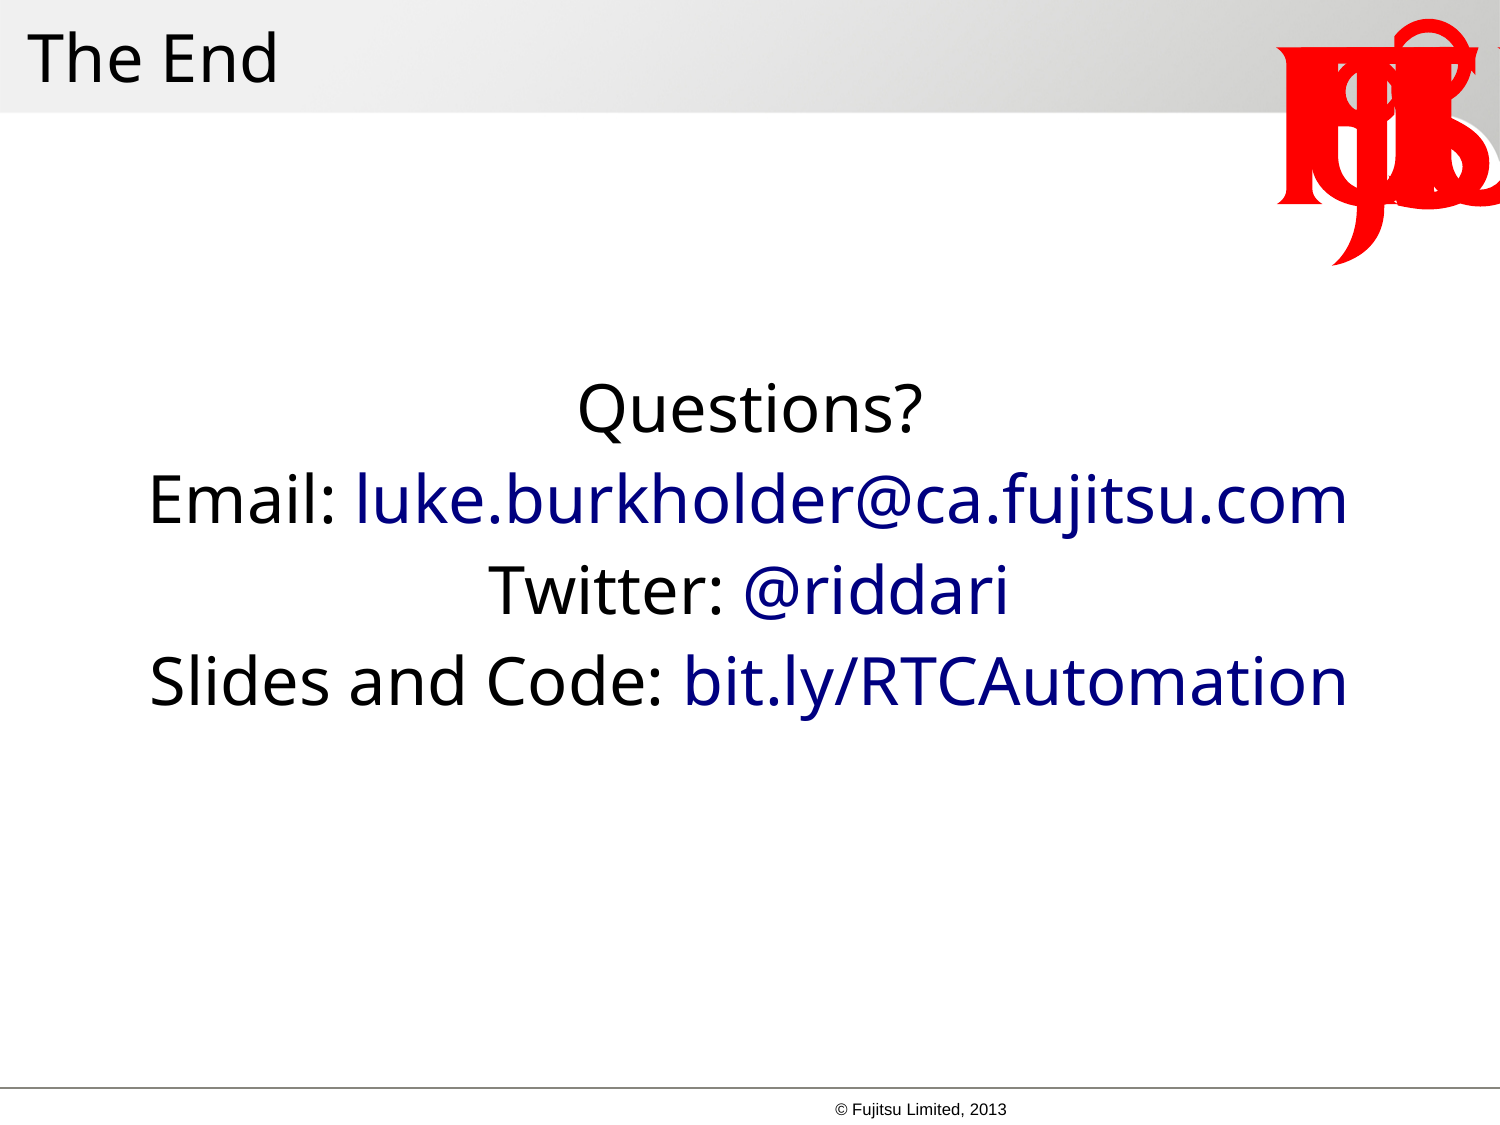

Questions?
Email: luke.burkholder@ca.fujitsu.com
Twitter: @riddari
Slides and Code: bit.ly/RTCAutomation
# The End